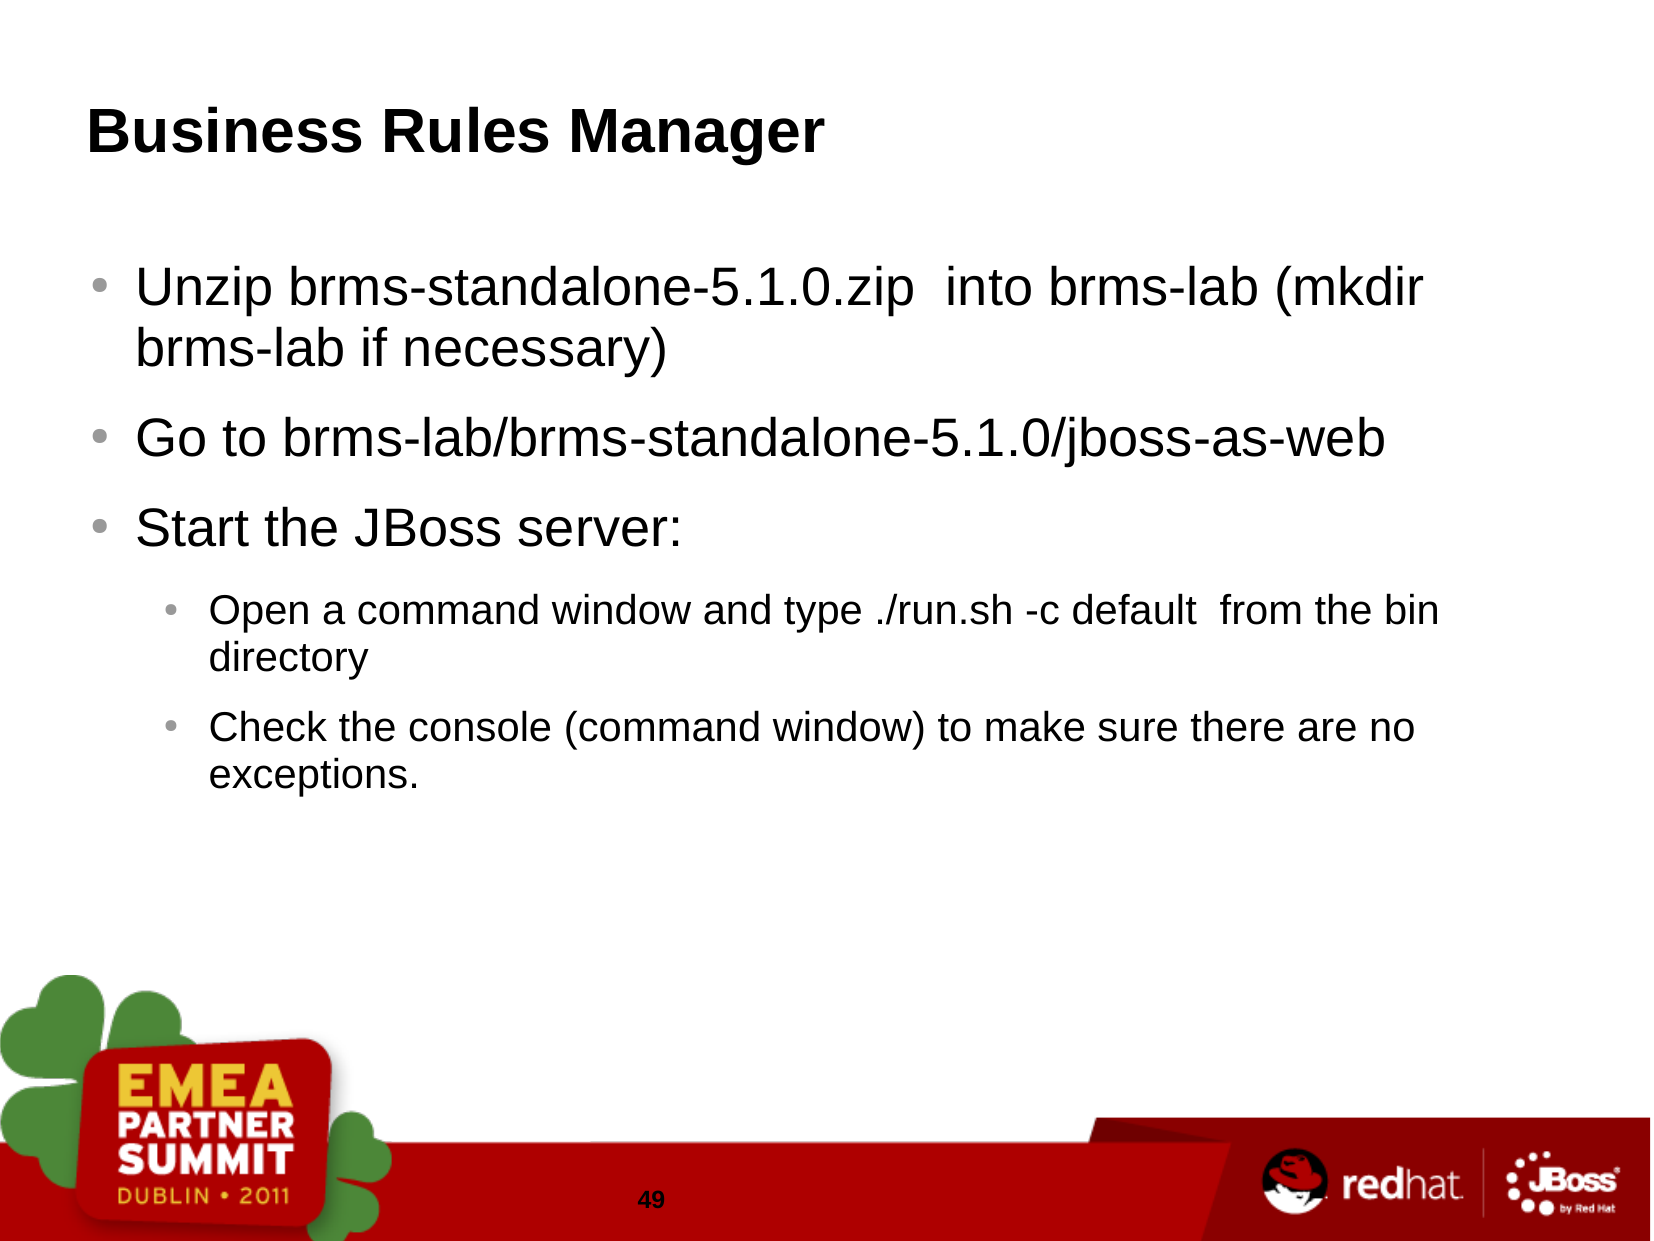

# Business Rules Manager
Unzip brms-standalone-5.1.0.zip into brms-lab (mkdir brms-lab if necessary)
Go to brms-lab/brms-standalone-5.1.0/jboss-as-web
Start the JBoss server:
Open a command window and type ./run.sh -c default from the bin directory
Check the console (command window) to make sure there are no exceptions.